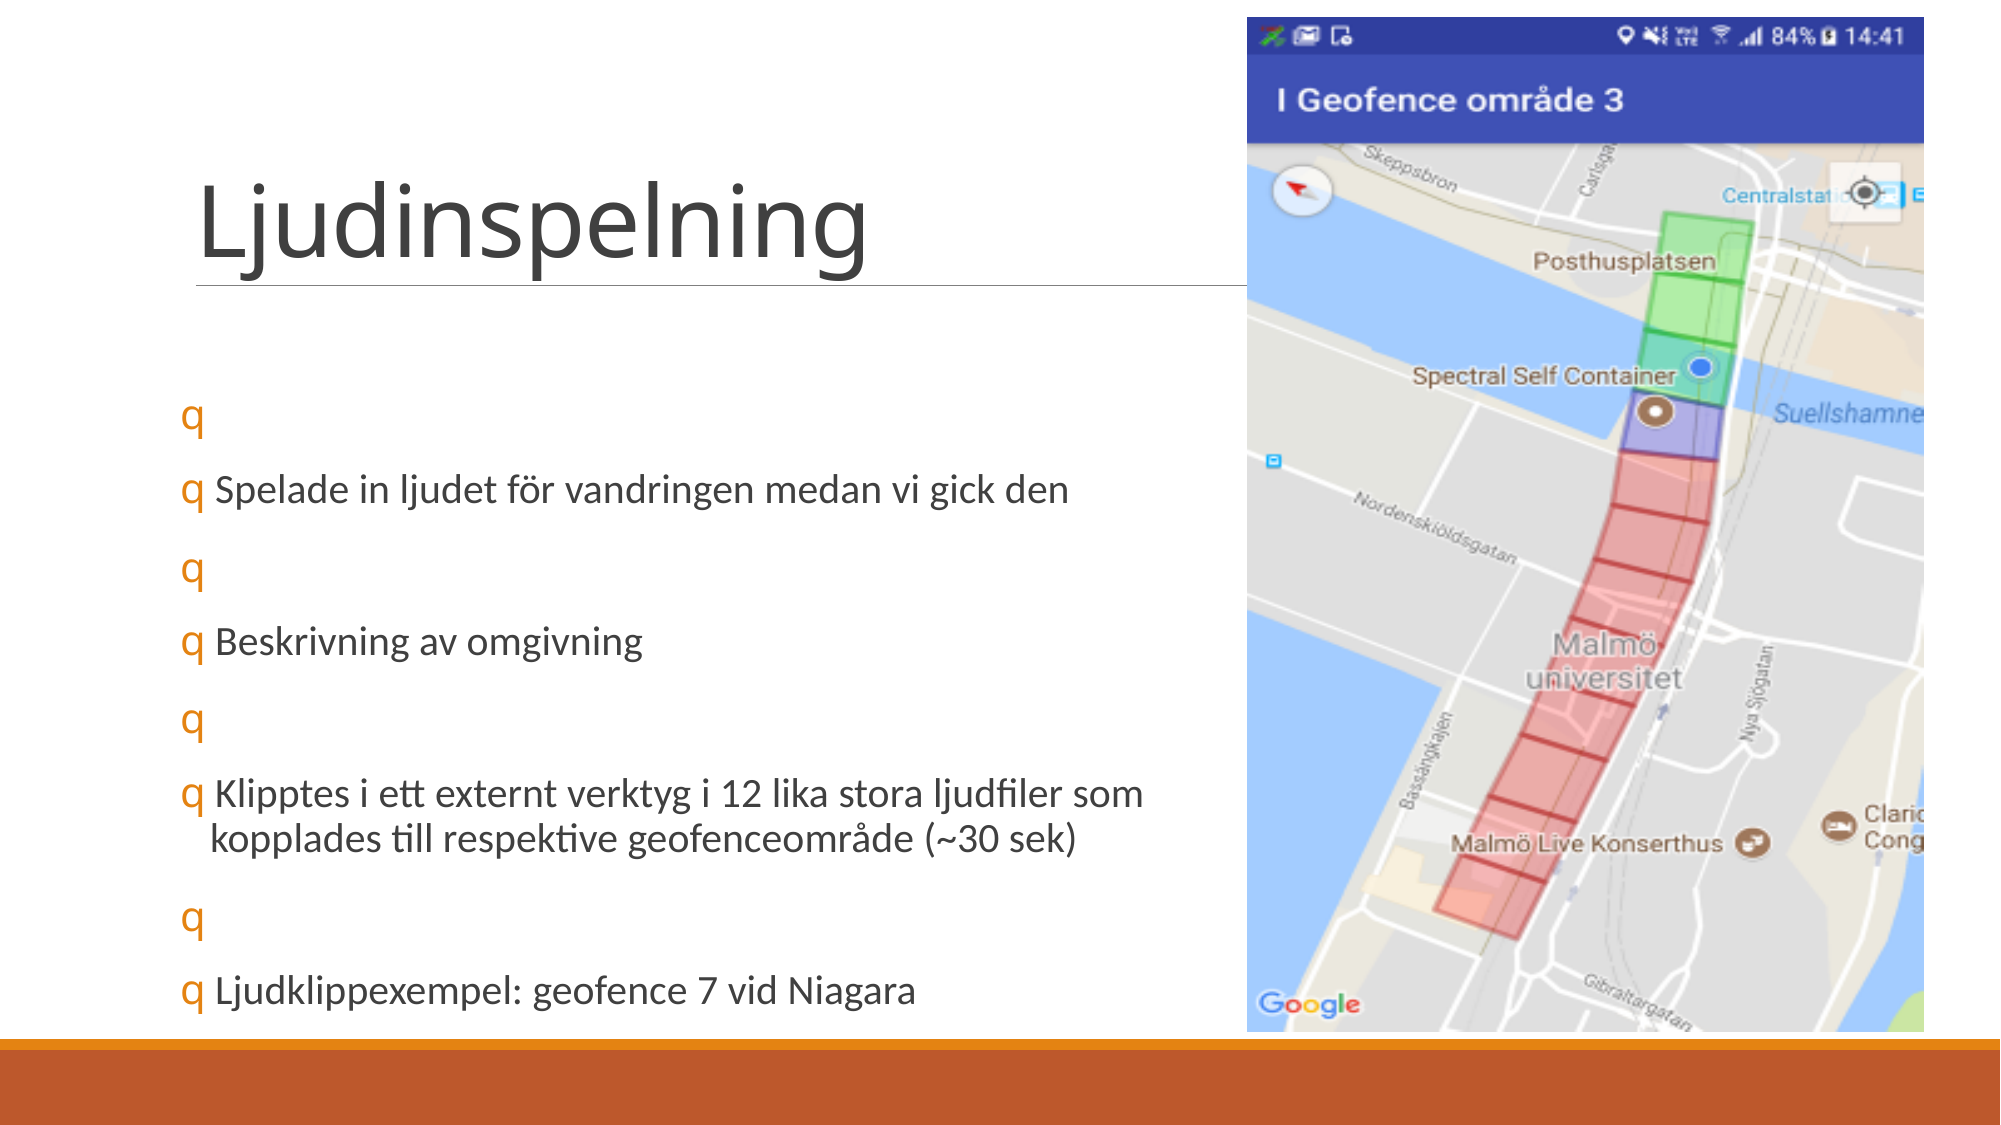

# Ljudinspelning
 Spelade in ljudet för vandringen medan vi gick den
 Beskrivning av omgivning
 Klipptes i ett externt verktyg i 12 lika stora ljudfiler som kopplades till respektive geofenceområde (~30 sek)
 Ljudklippexempel: geofence 7 vid Niagara